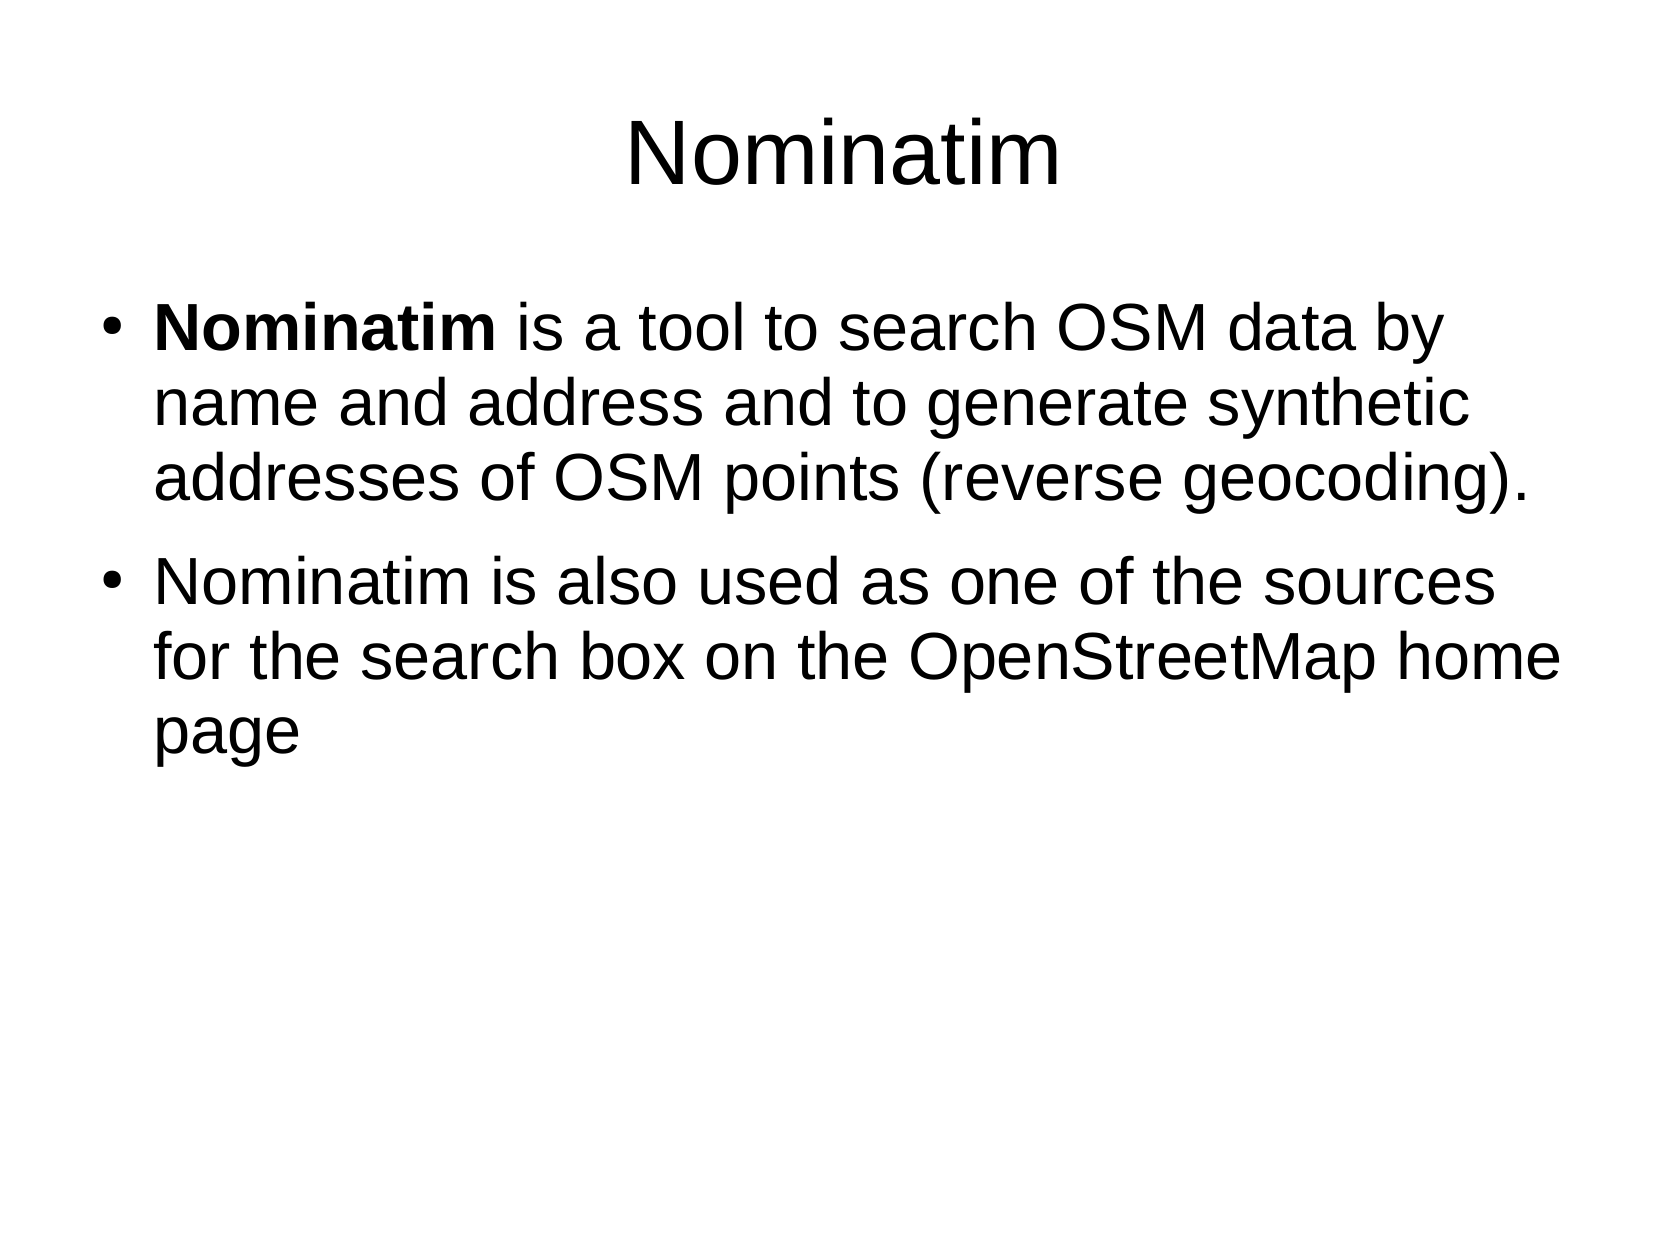

# Nominatim
Nominatim is a tool to search OSM data by name and address and to generate synthetic addresses of OSM points (reverse geocoding).
Nominatim is also used as one of the sources for the search box on the OpenStreetMap home page